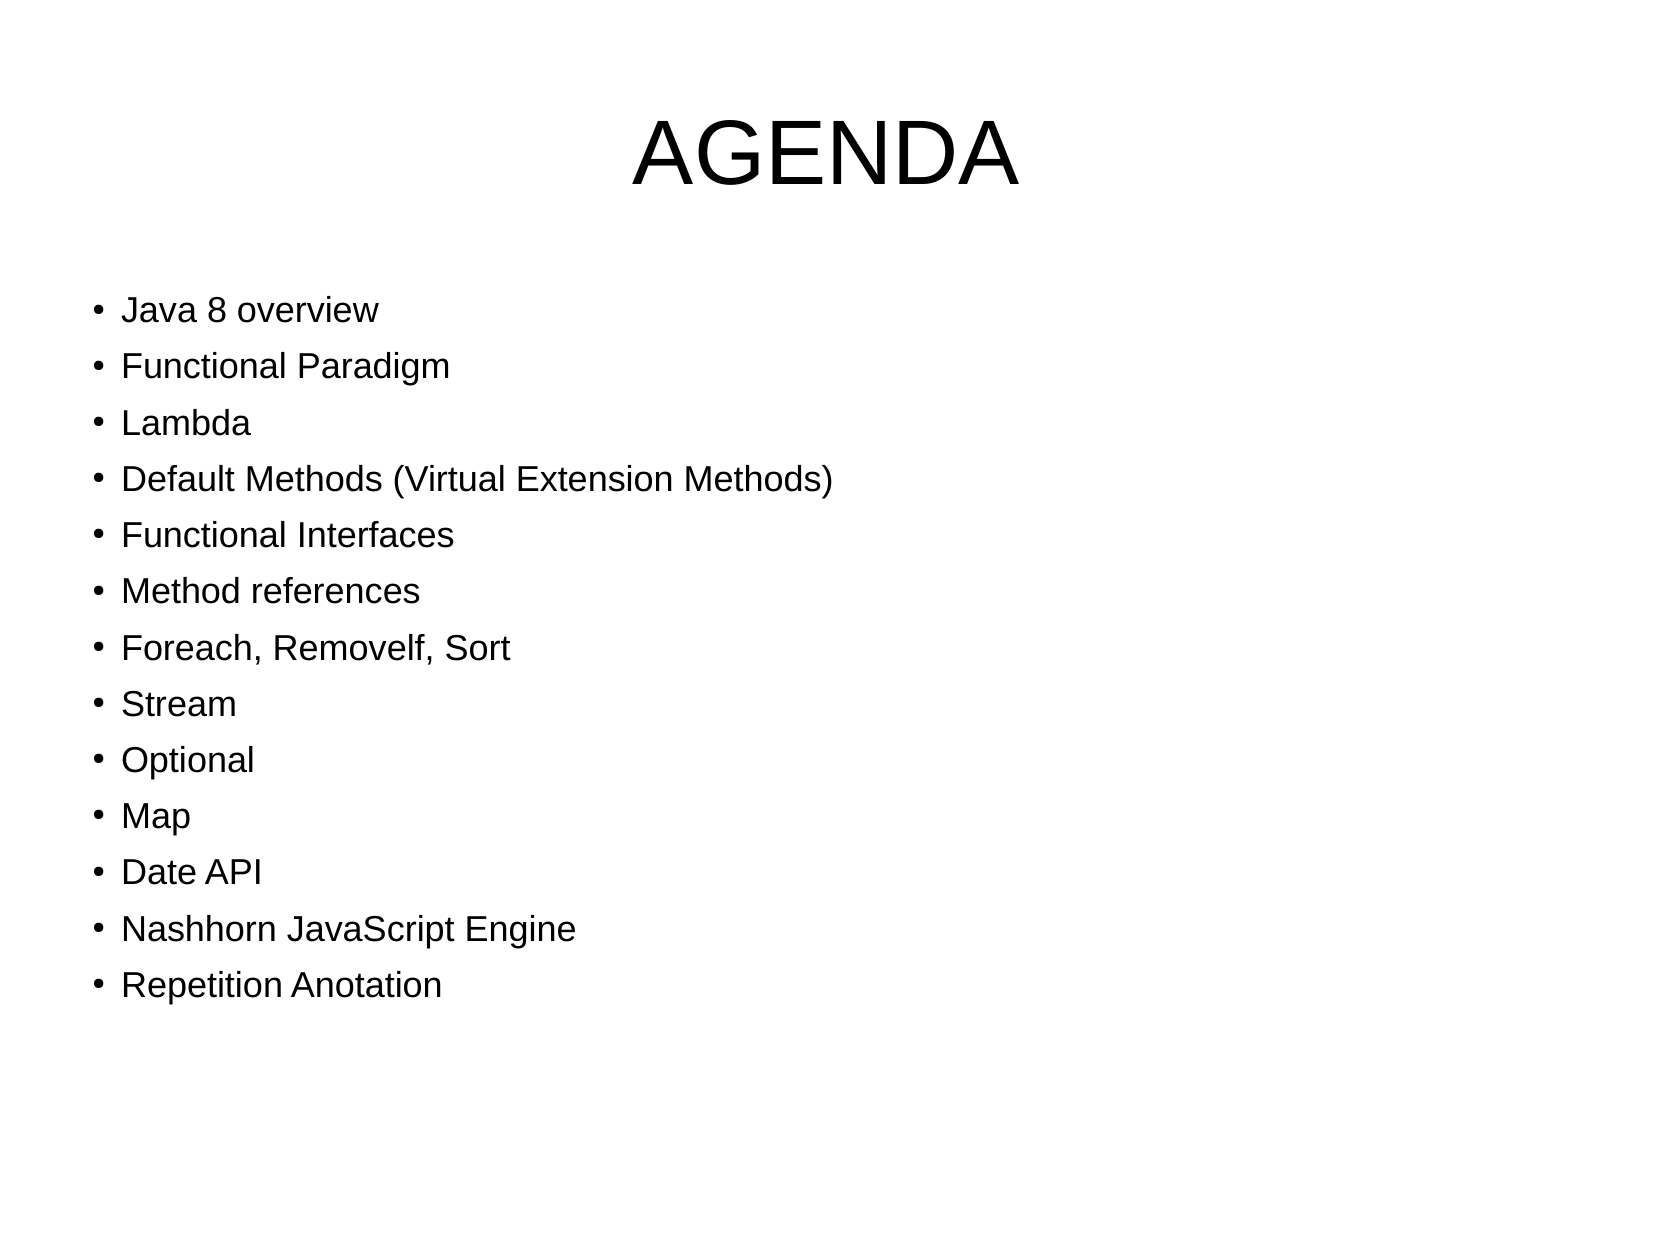

# AGENDA
Java 8 overview
Functional Paradigm
Lambda
Default Methods (Virtual Extension Methods)
Functional Interfaces
Method references
Foreach, Removelf, Sort
Stream
Optional
Map
Date API
Nashhorn JavaScript Engine
Repetition Anotation